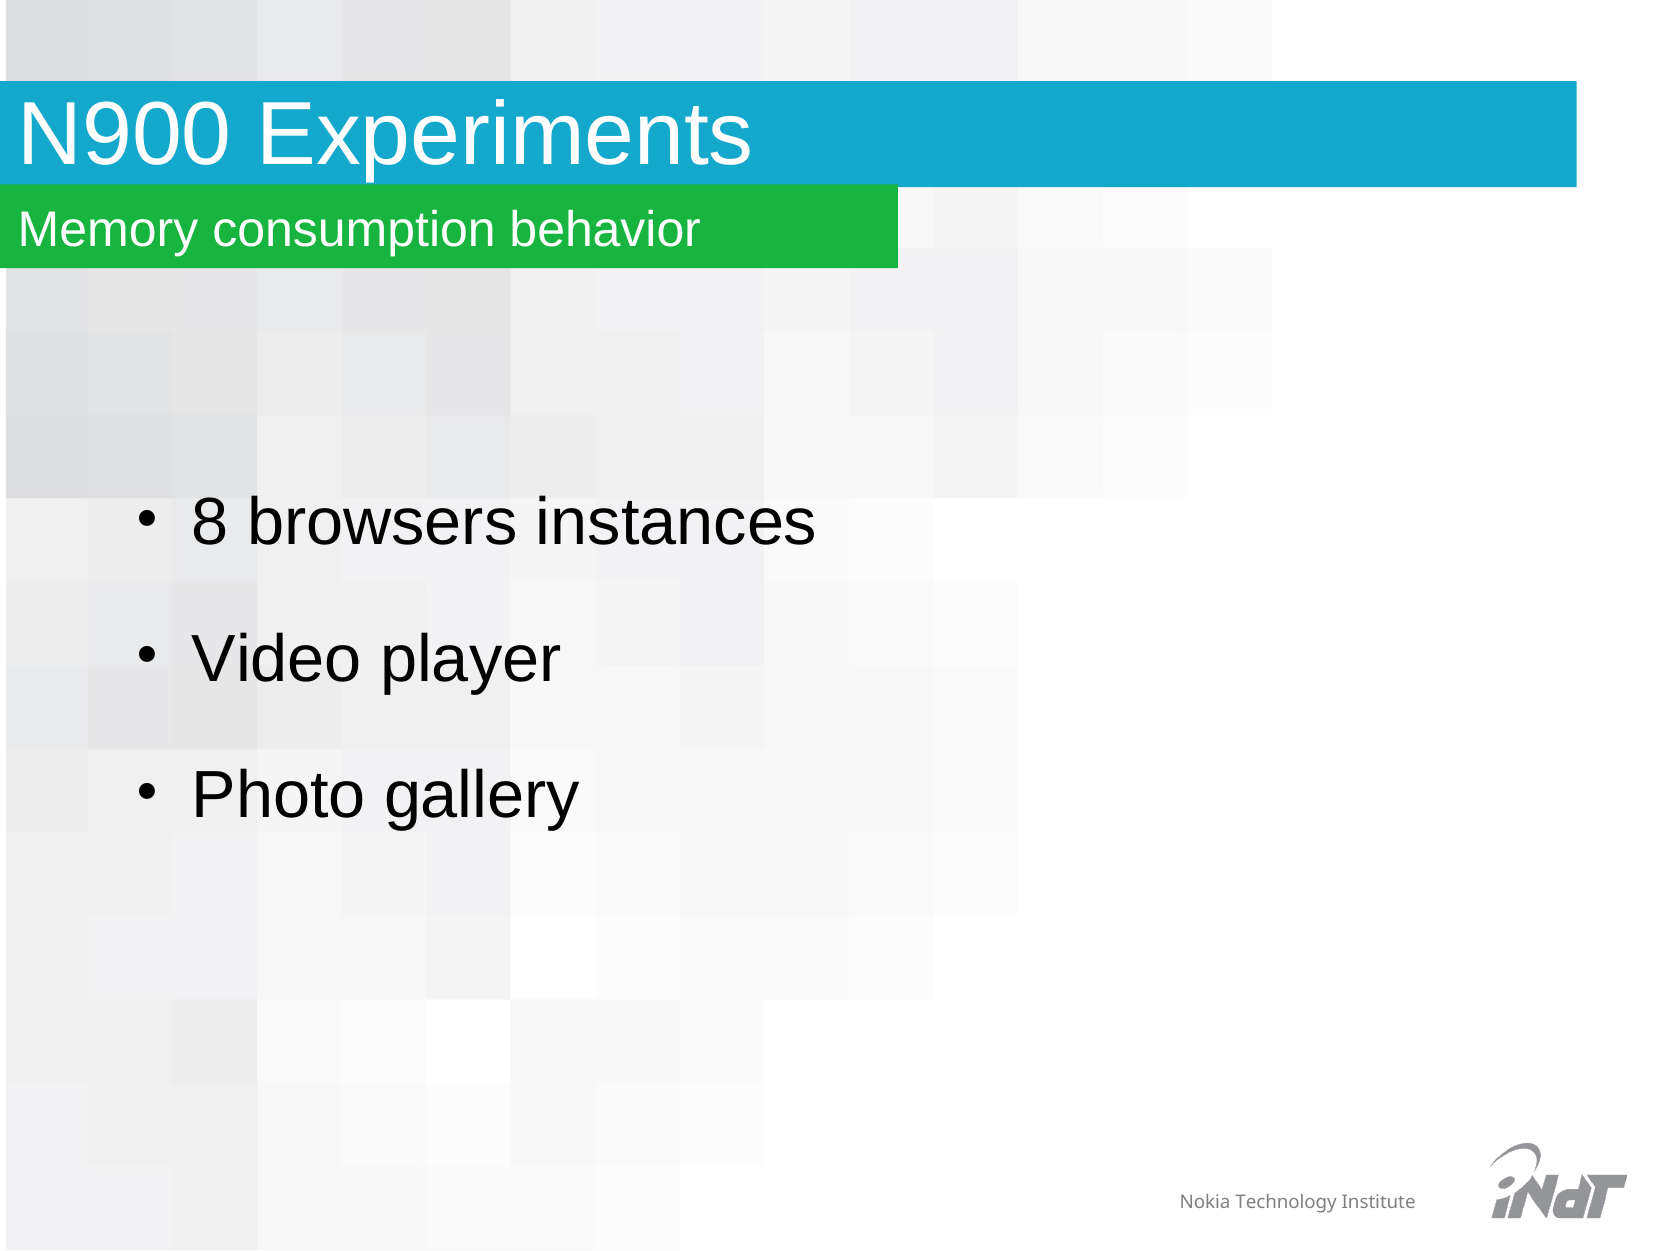

N900 Experiments
Memory consumption behavior
# 8 browsers instances
Video player
Photo gallery